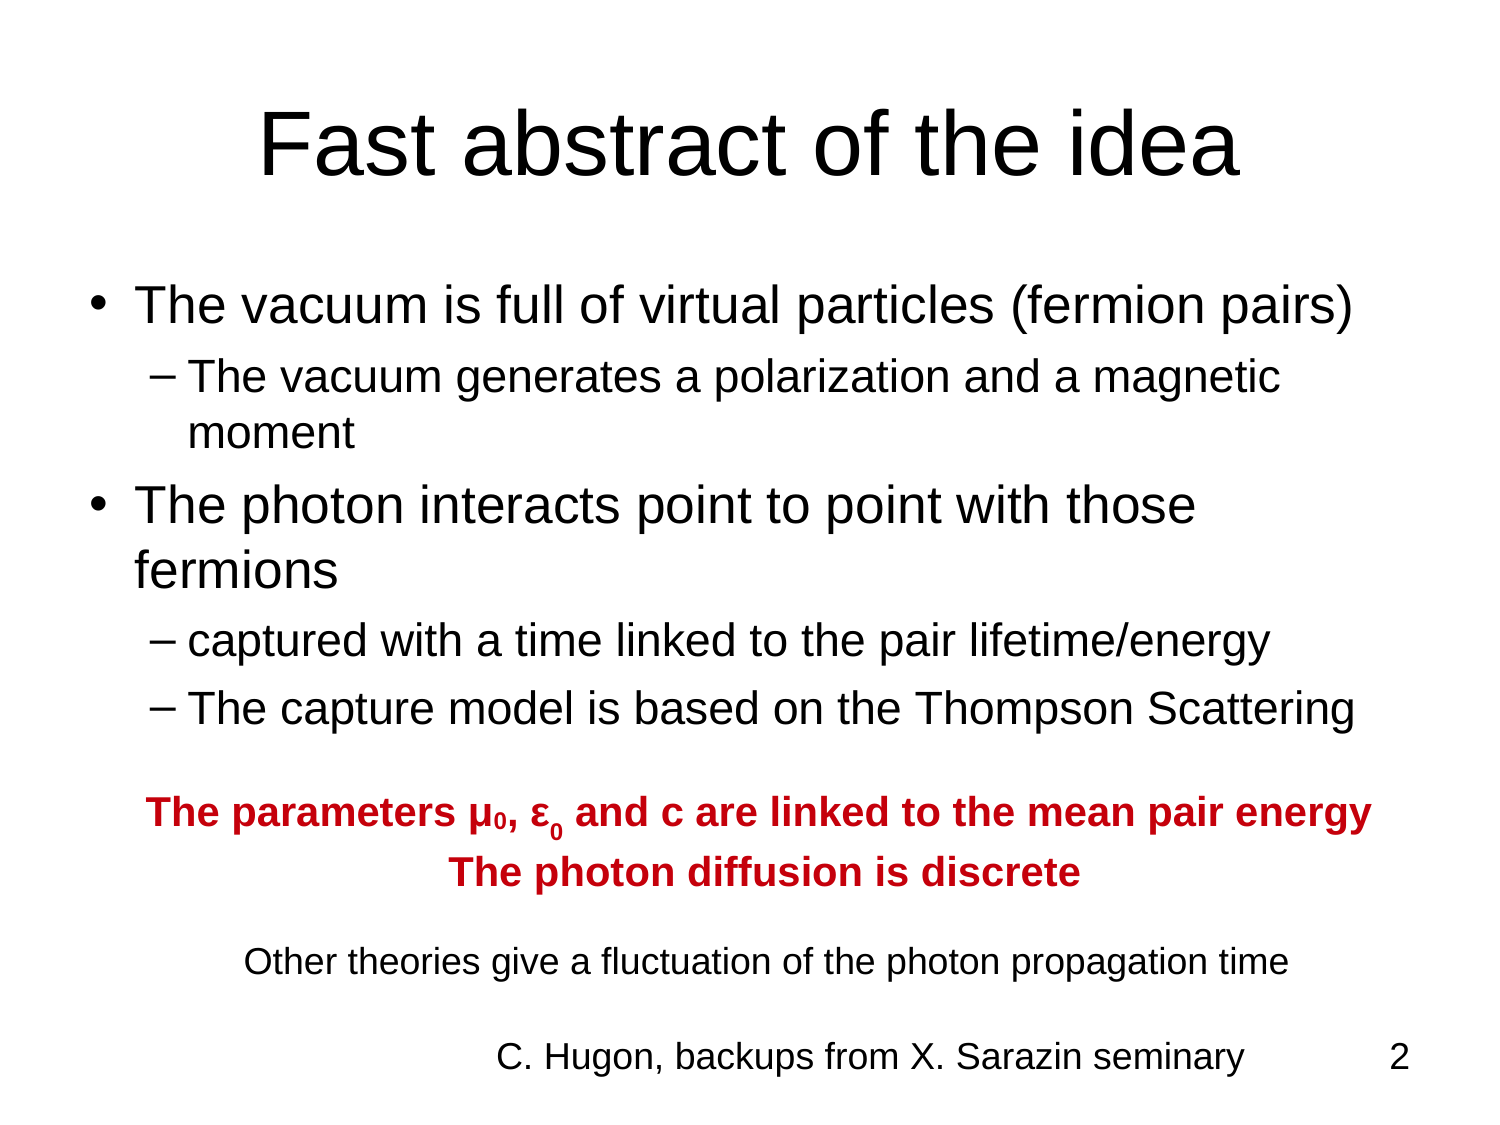

# Fast abstract of the idea
The vacuum is full of virtual particles (fermion pairs)
The vacuum generates a polarization and a magnetic moment
The photon interacts point to point with those fermions
captured with a time linked to the pair lifetime/energy
The capture model is based on the Thompson Scattering
The parameters μ0, ε0 and c are linked to the mean pair energy
The photon diffusion is discrete
Other theories give a fluctuation of the photon propagation time
C. Hugon, backups from X. Sarazin seminary
2